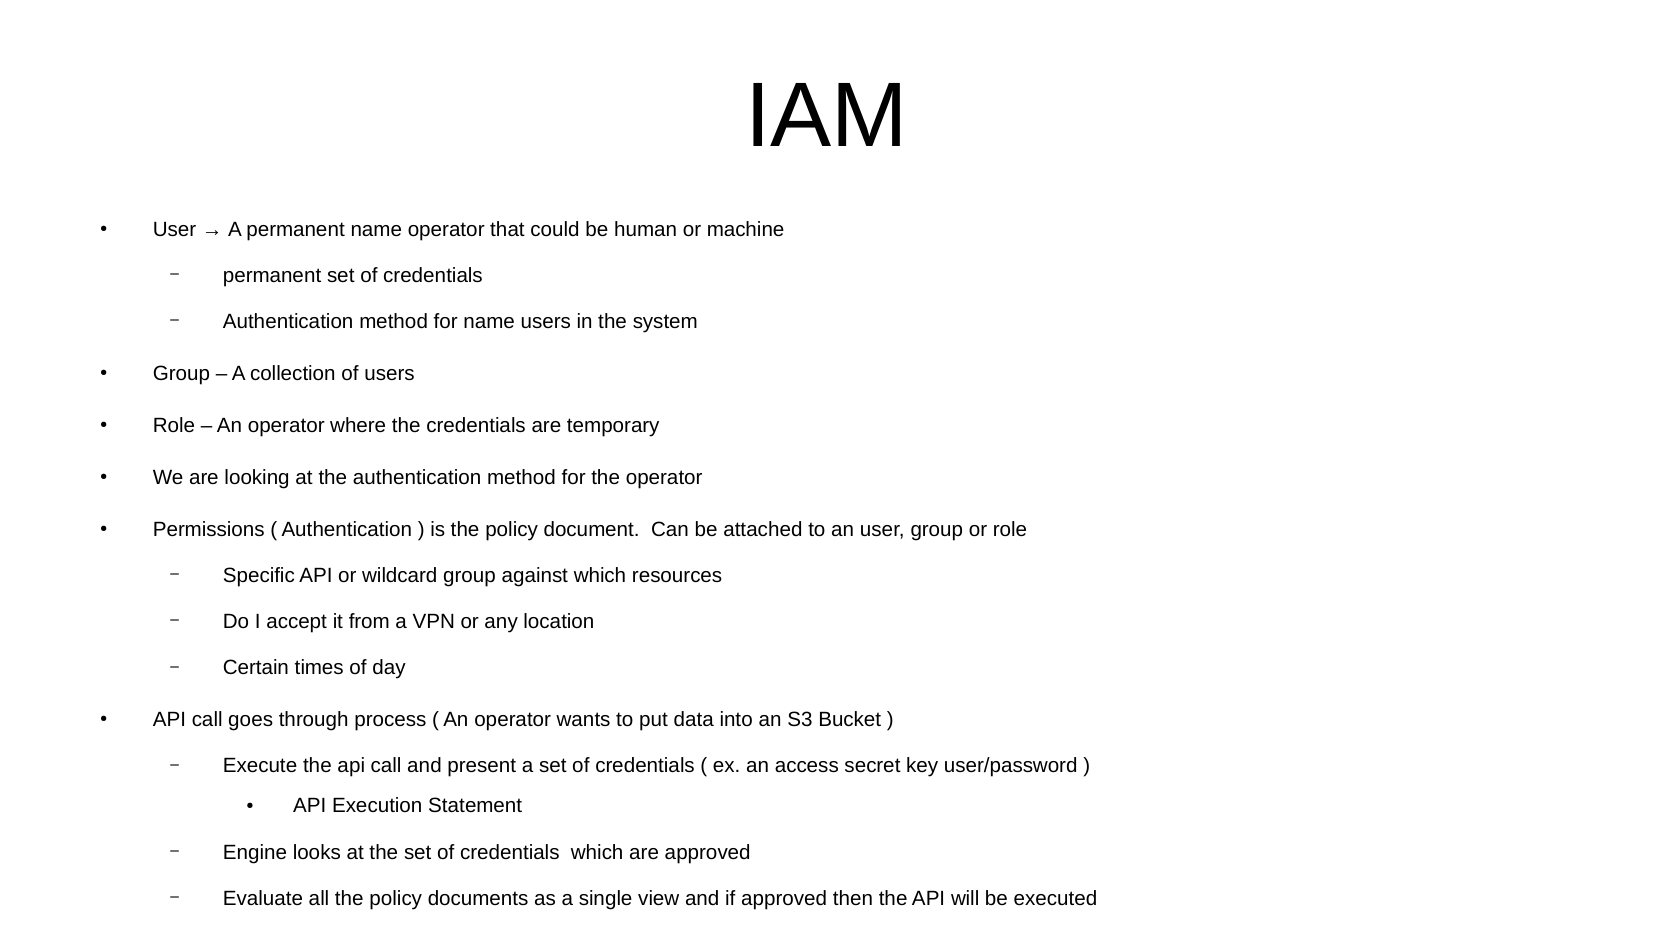

# IAM
User → A permanent name operator that could be human or machine
permanent set of credentials
Authentication method for name users in the system
Group – A collection of users
Role – An operator where the credentials are temporary
We are looking at the authentication method for the operator
Permissions ( Authentication ) is the policy document. Can be attached to an user, group or role
Specific API or wildcard group against which resources
Do I accept it from a VPN or any location
Certain times of day
API call goes through process ( An operator wants to put data into an S3 Bucket )
Execute the api call and present a set of credentials ( ex. an access secret key user/password )
API Execution Statement
Engine looks at the set of credentials which are approved
Evaluate all the policy documents as a single view and if approved then the API will be executed